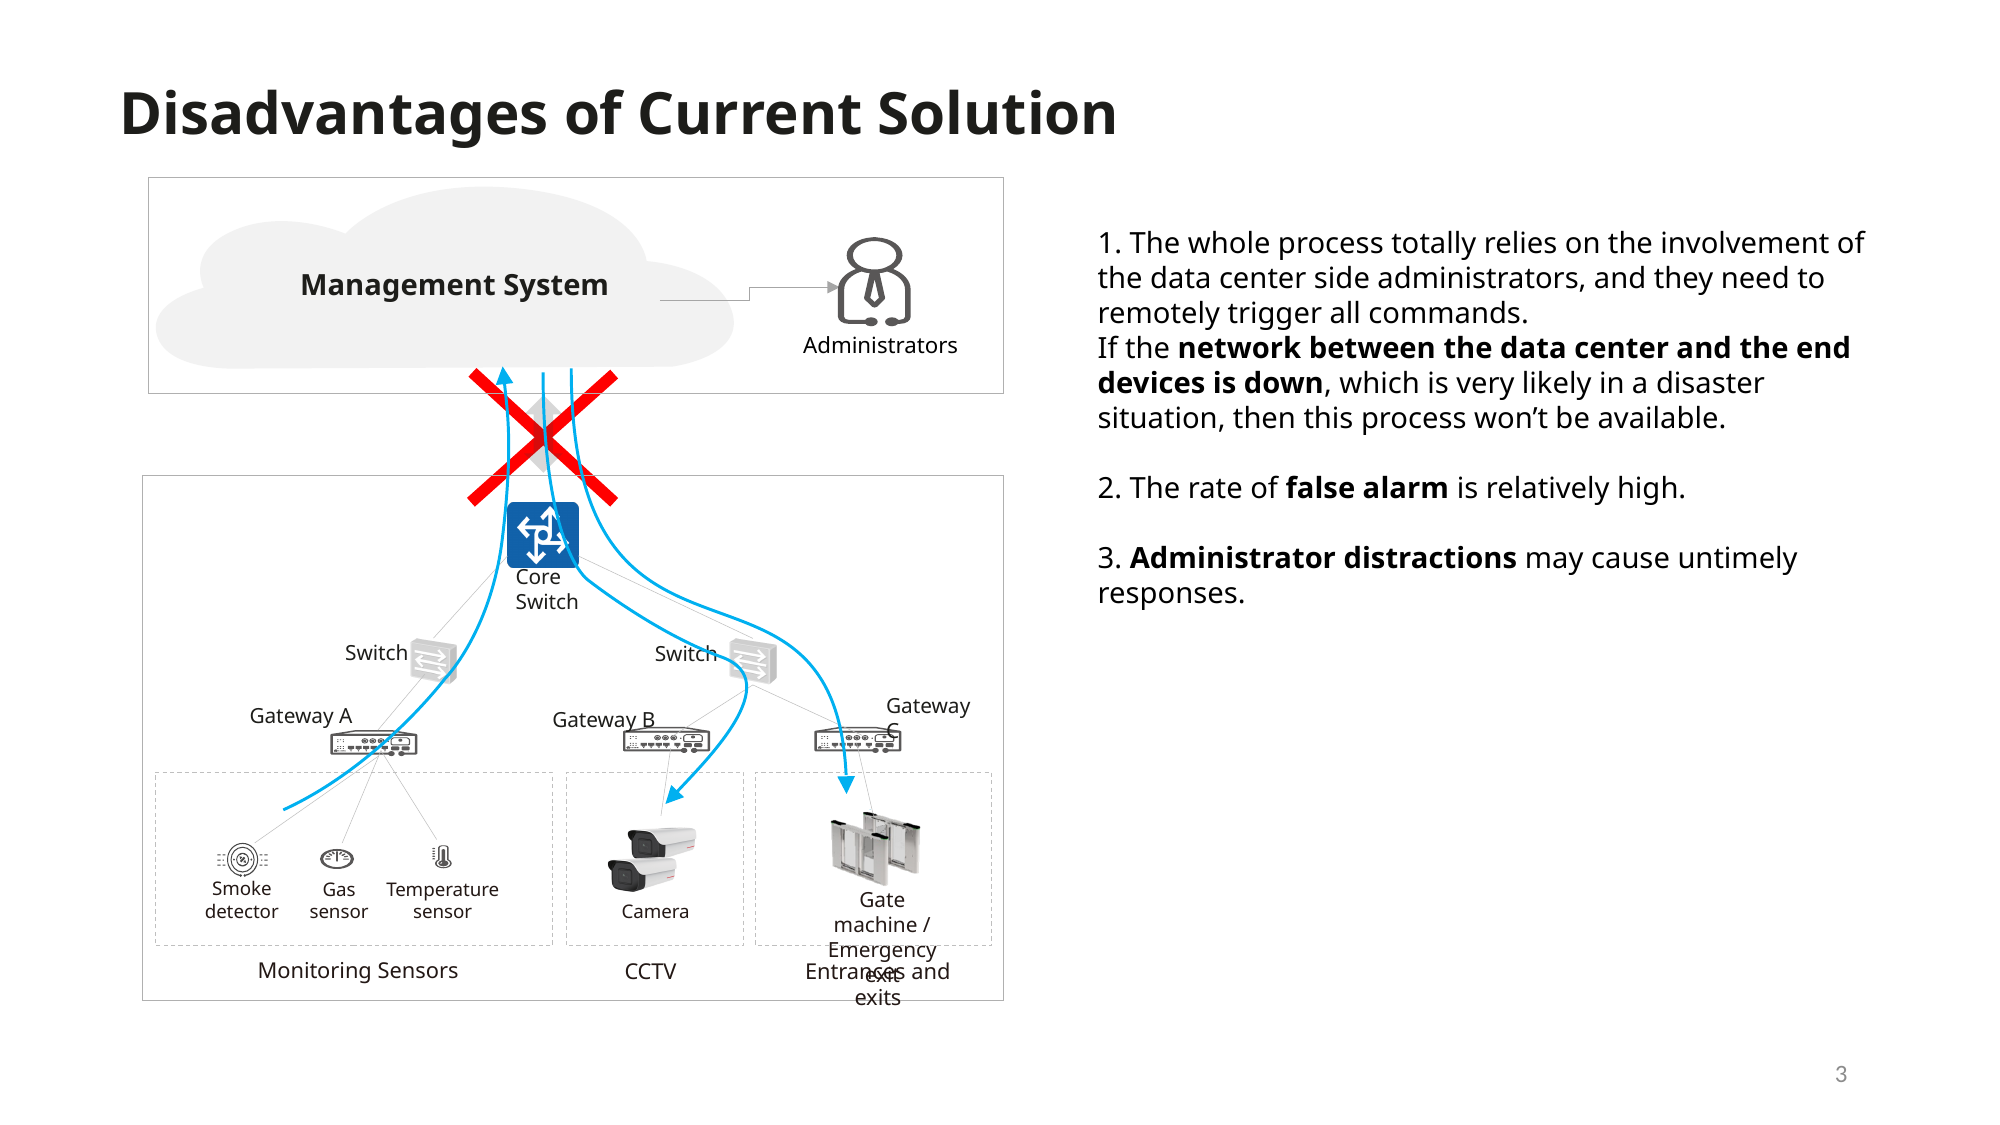

# Disadvantages of Current Solution
1. The whole process totally relies on the involvement of the data center side administrators, and they need to remotely trigger all commands.
If the network between the data center and the end devices is down, which is very likely in a disaster situation, then this process won’t be available.
2. The rate of false alarm is relatively high.
3. Administrator distractions may cause untimely responses.
Management System
Administrators
Core Switch
Switch
Switch
Gateway A
Gateway C
Gateway B
Smoke detector
Gas sensor
Temperature sensor
Gate machine / Emergency exit
Camera
Monitoring Sensors
CCTV
Entrances and exits
3